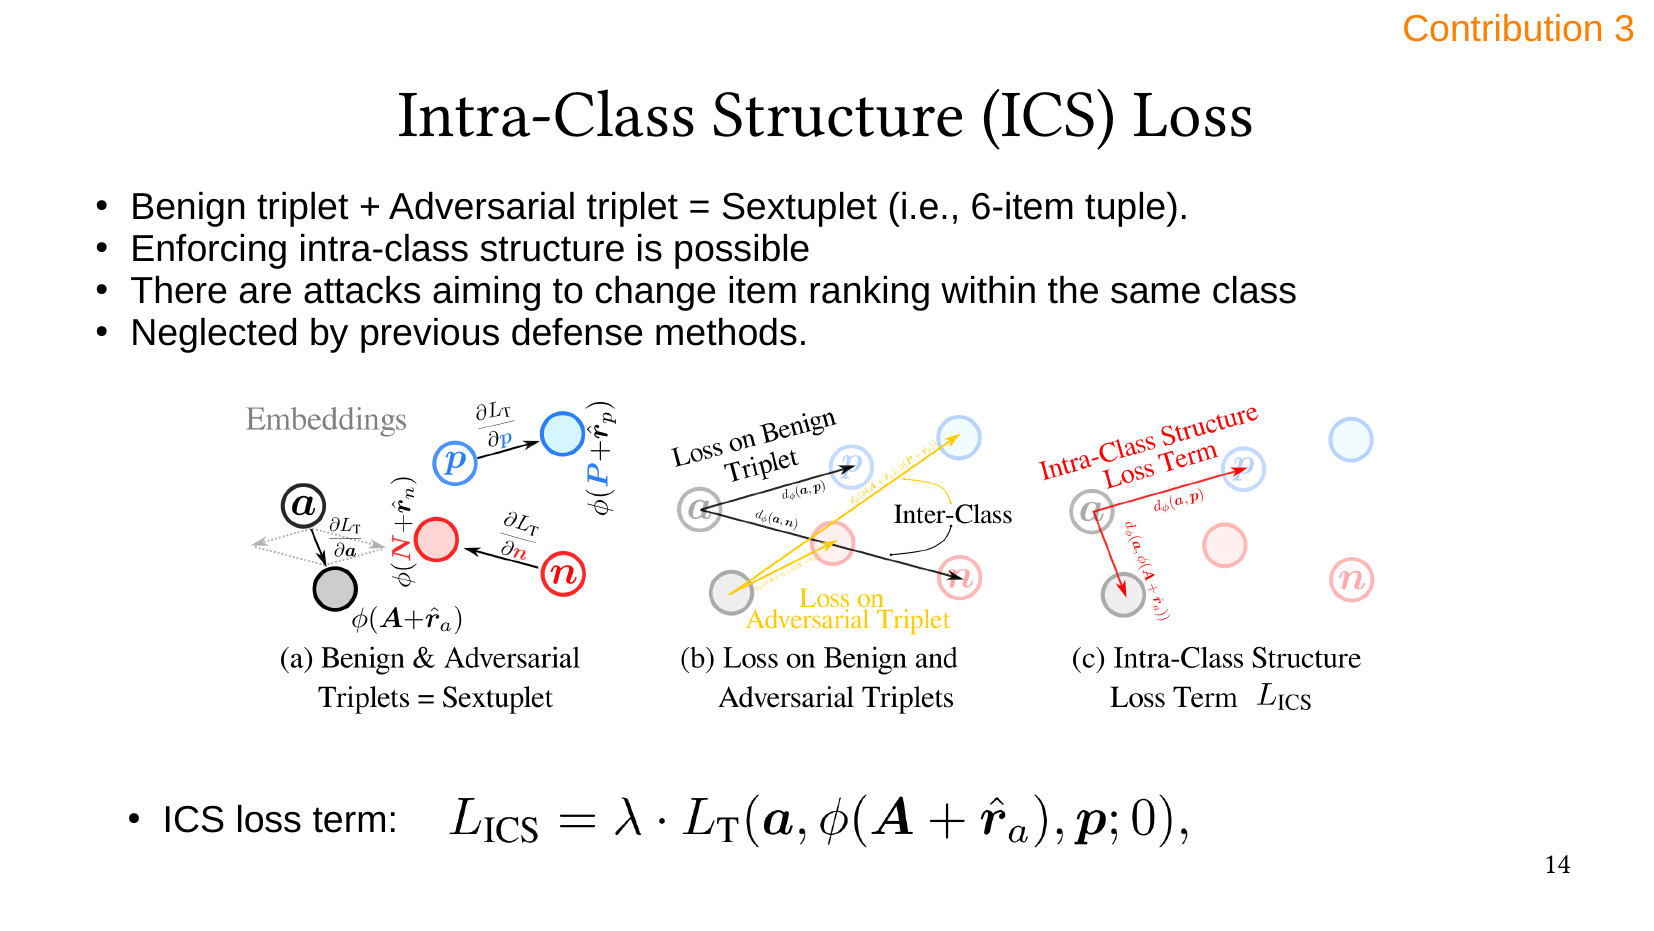

Contribution 3
# Intra-Class Structure (ICS) Loss
Benign triplet + Adversarial triplet = Sextuplet (i.e., 6-item tuple).
Enforcing intra-class structure is possible
There are attacks aiming to change item ranking within the same class
Neglected by previous defense methods.
ICS loss term:
14